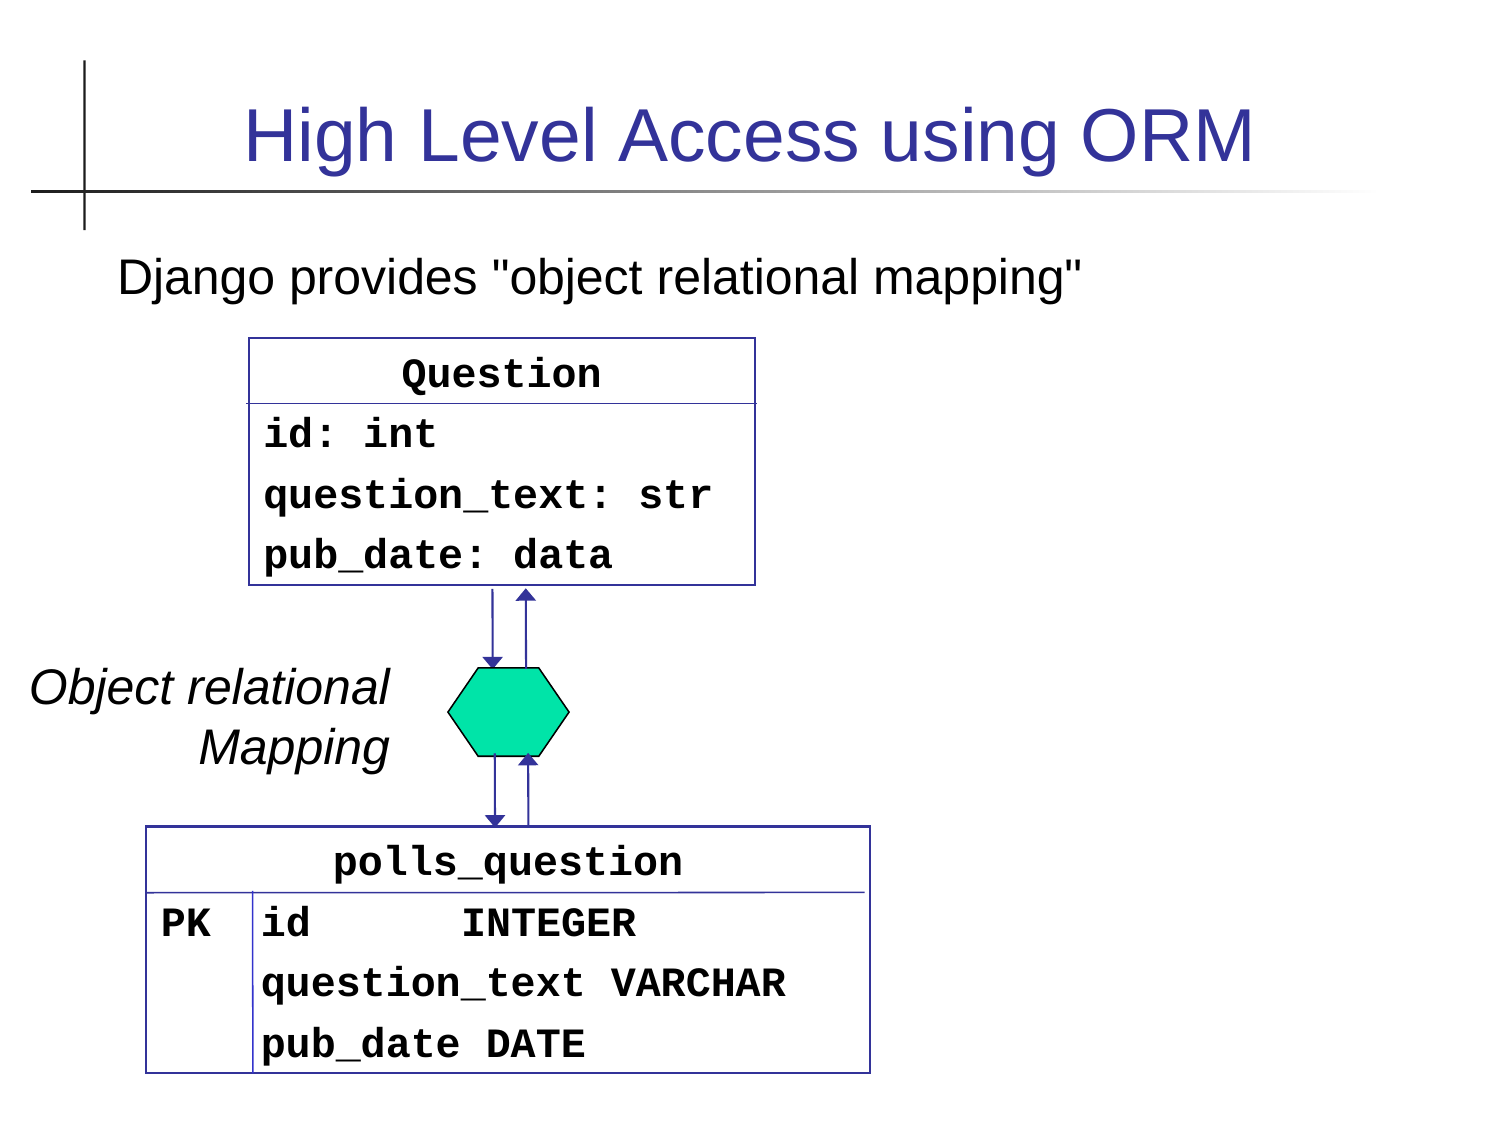

# High Level Access using ORM
Django provides "object relational mapping"
Question
id: int
question_text: str
pub_date: data
Object relational Mapping
polls_question
PK id INTEGER
 question_text VARCHAR
 pub_date DATE